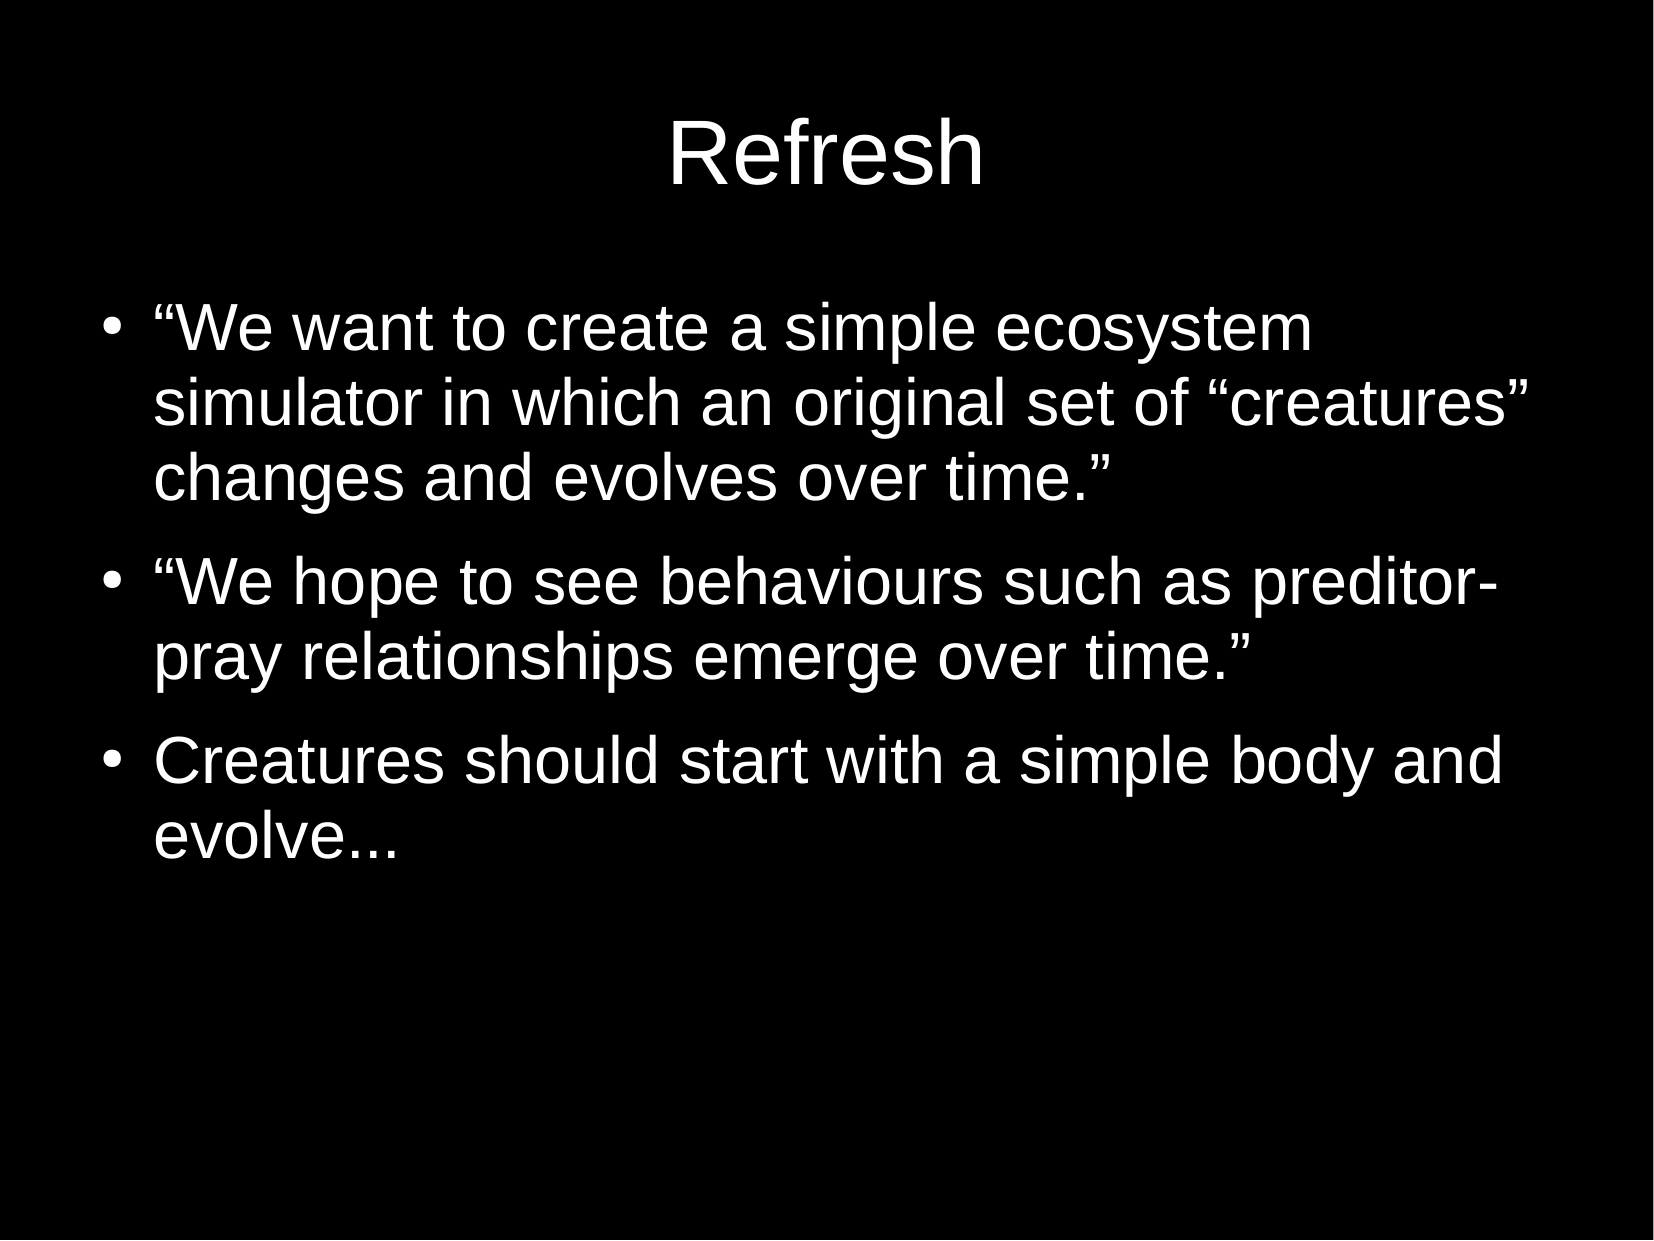

# Refresh
“We want to create a simple ecosystem simulator in which an original set of “creatures” changes and evolves over time.”
“We hope to see behaviours such as preditor-pray relationships emerge over time.”
Creatures should start with a simple body and evolve...